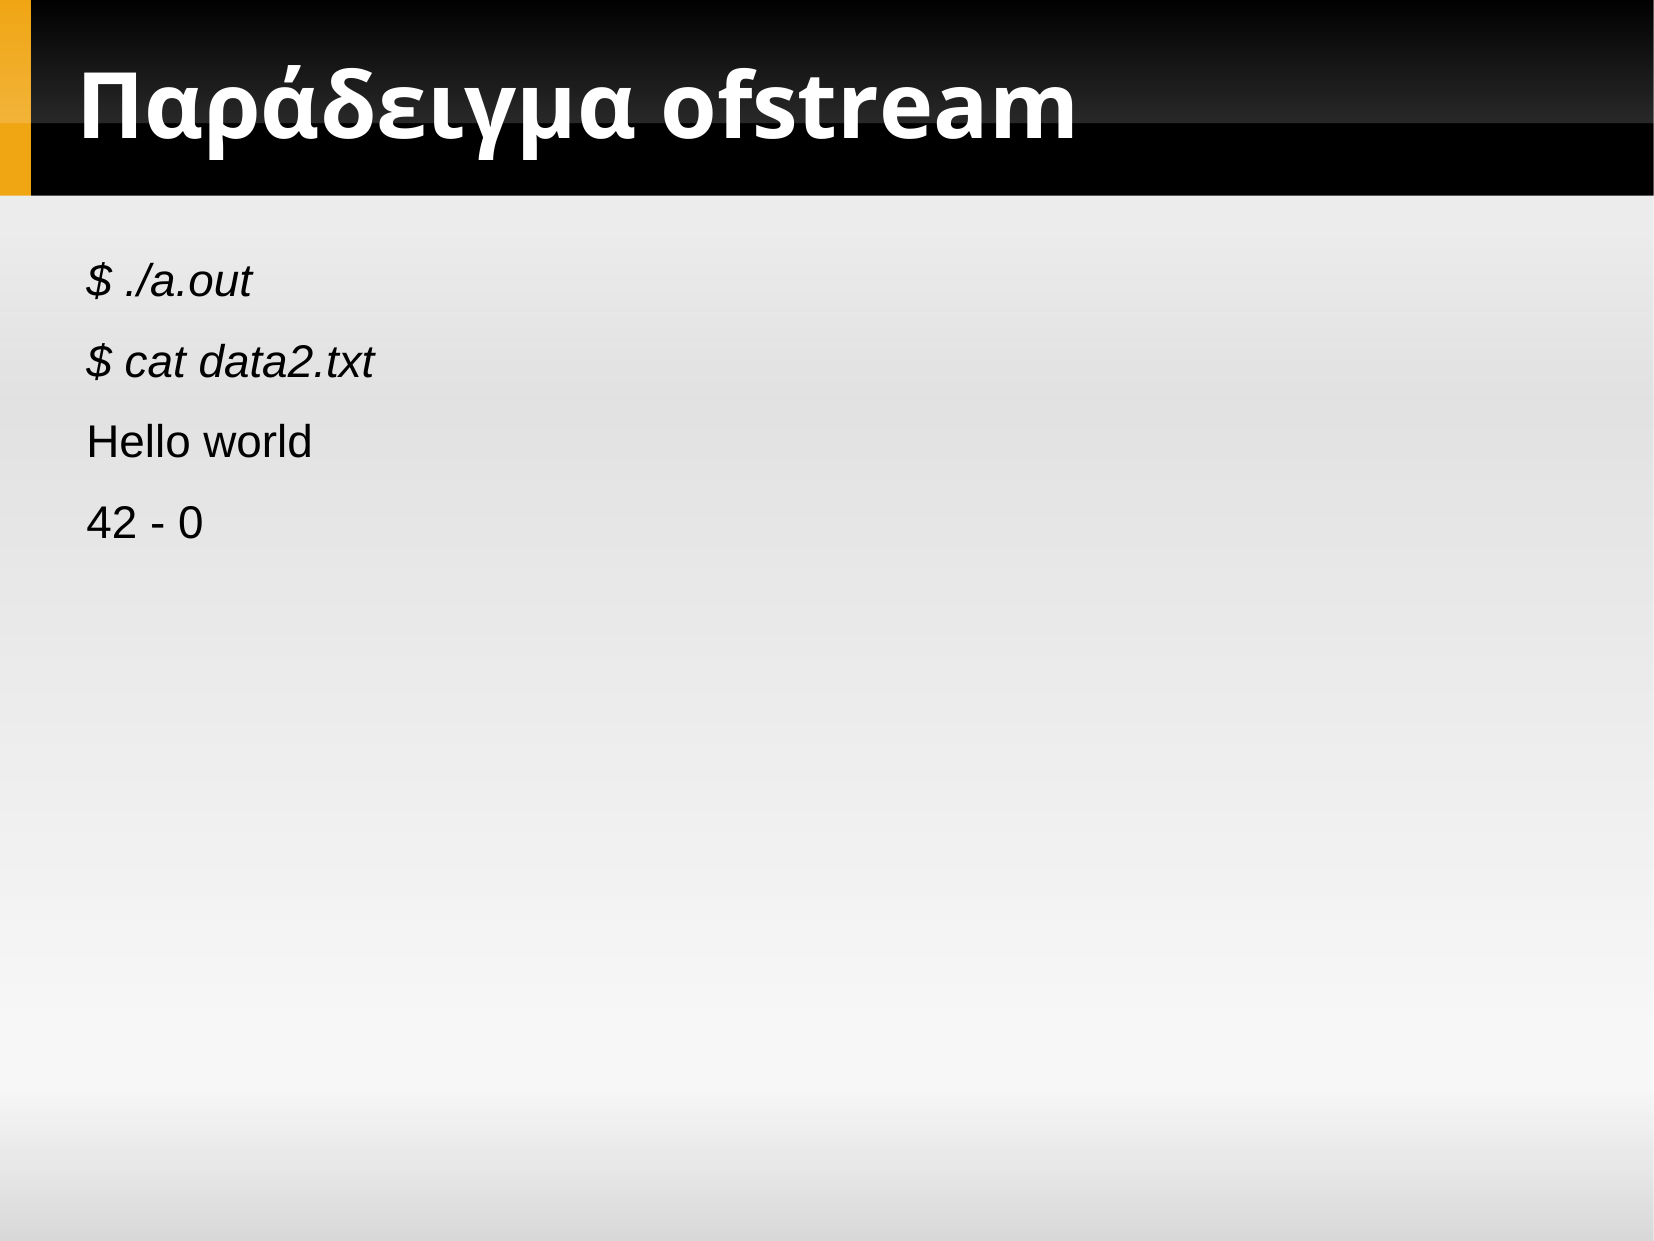

# Παράδειγμα οfstream
$ ./a.out
$ cat data2.txt
Hello world
42 - 0